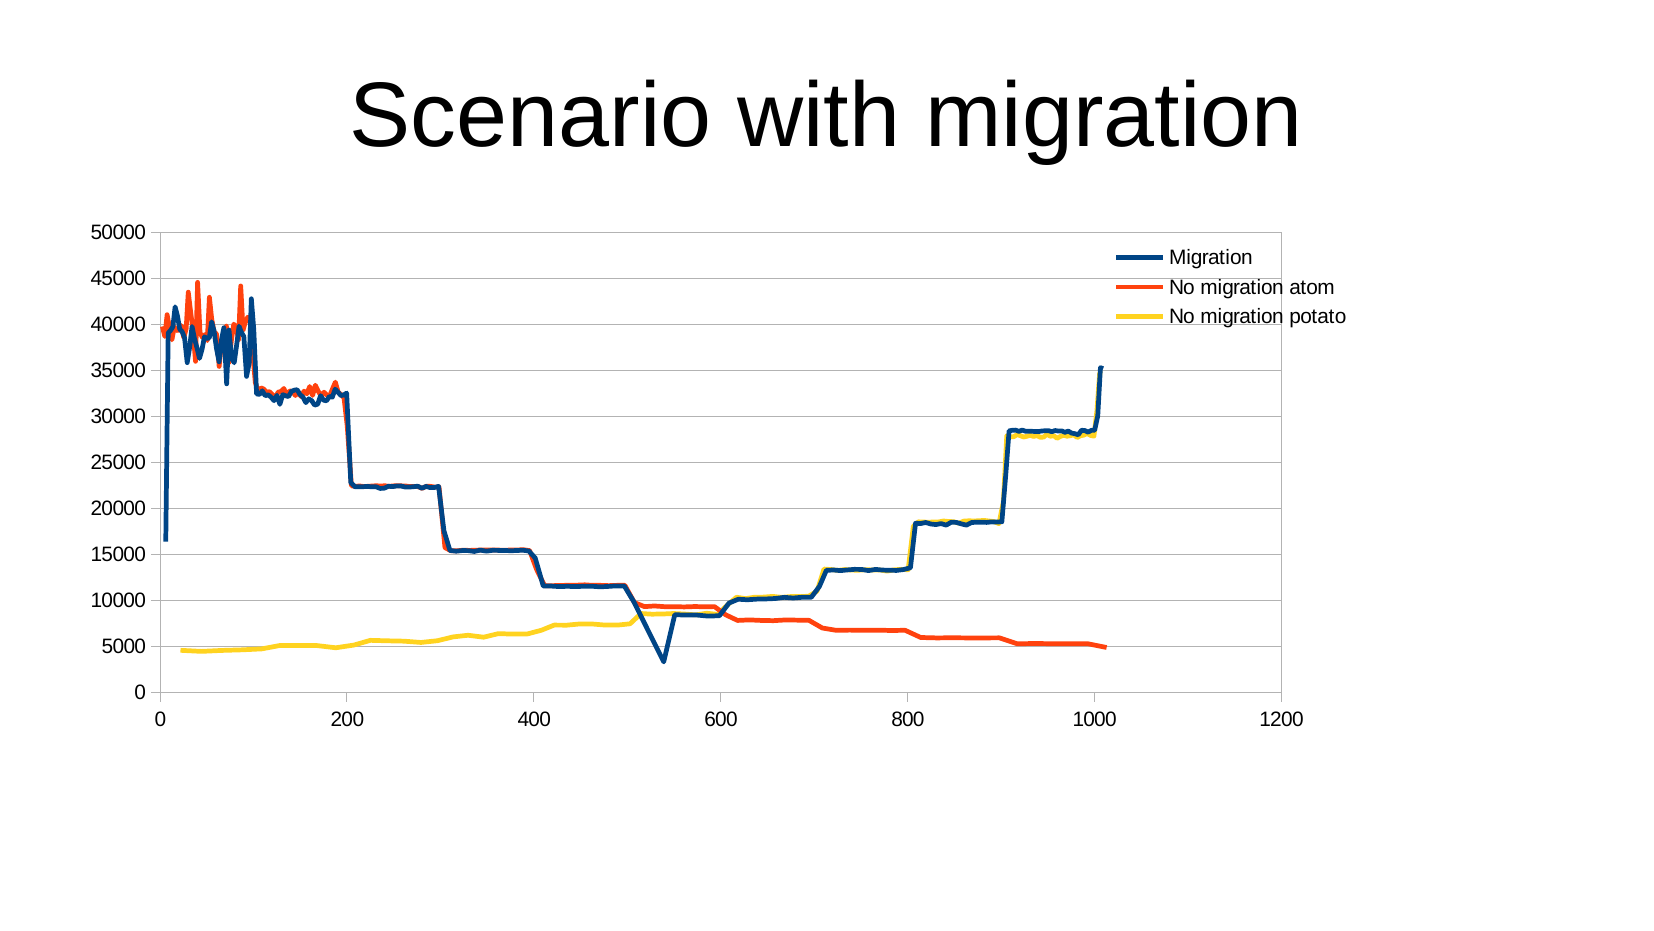

# Scenario with migration
### Chart
| Category | Migration | No migration atom | No migration potato |
|---|---|---|---|